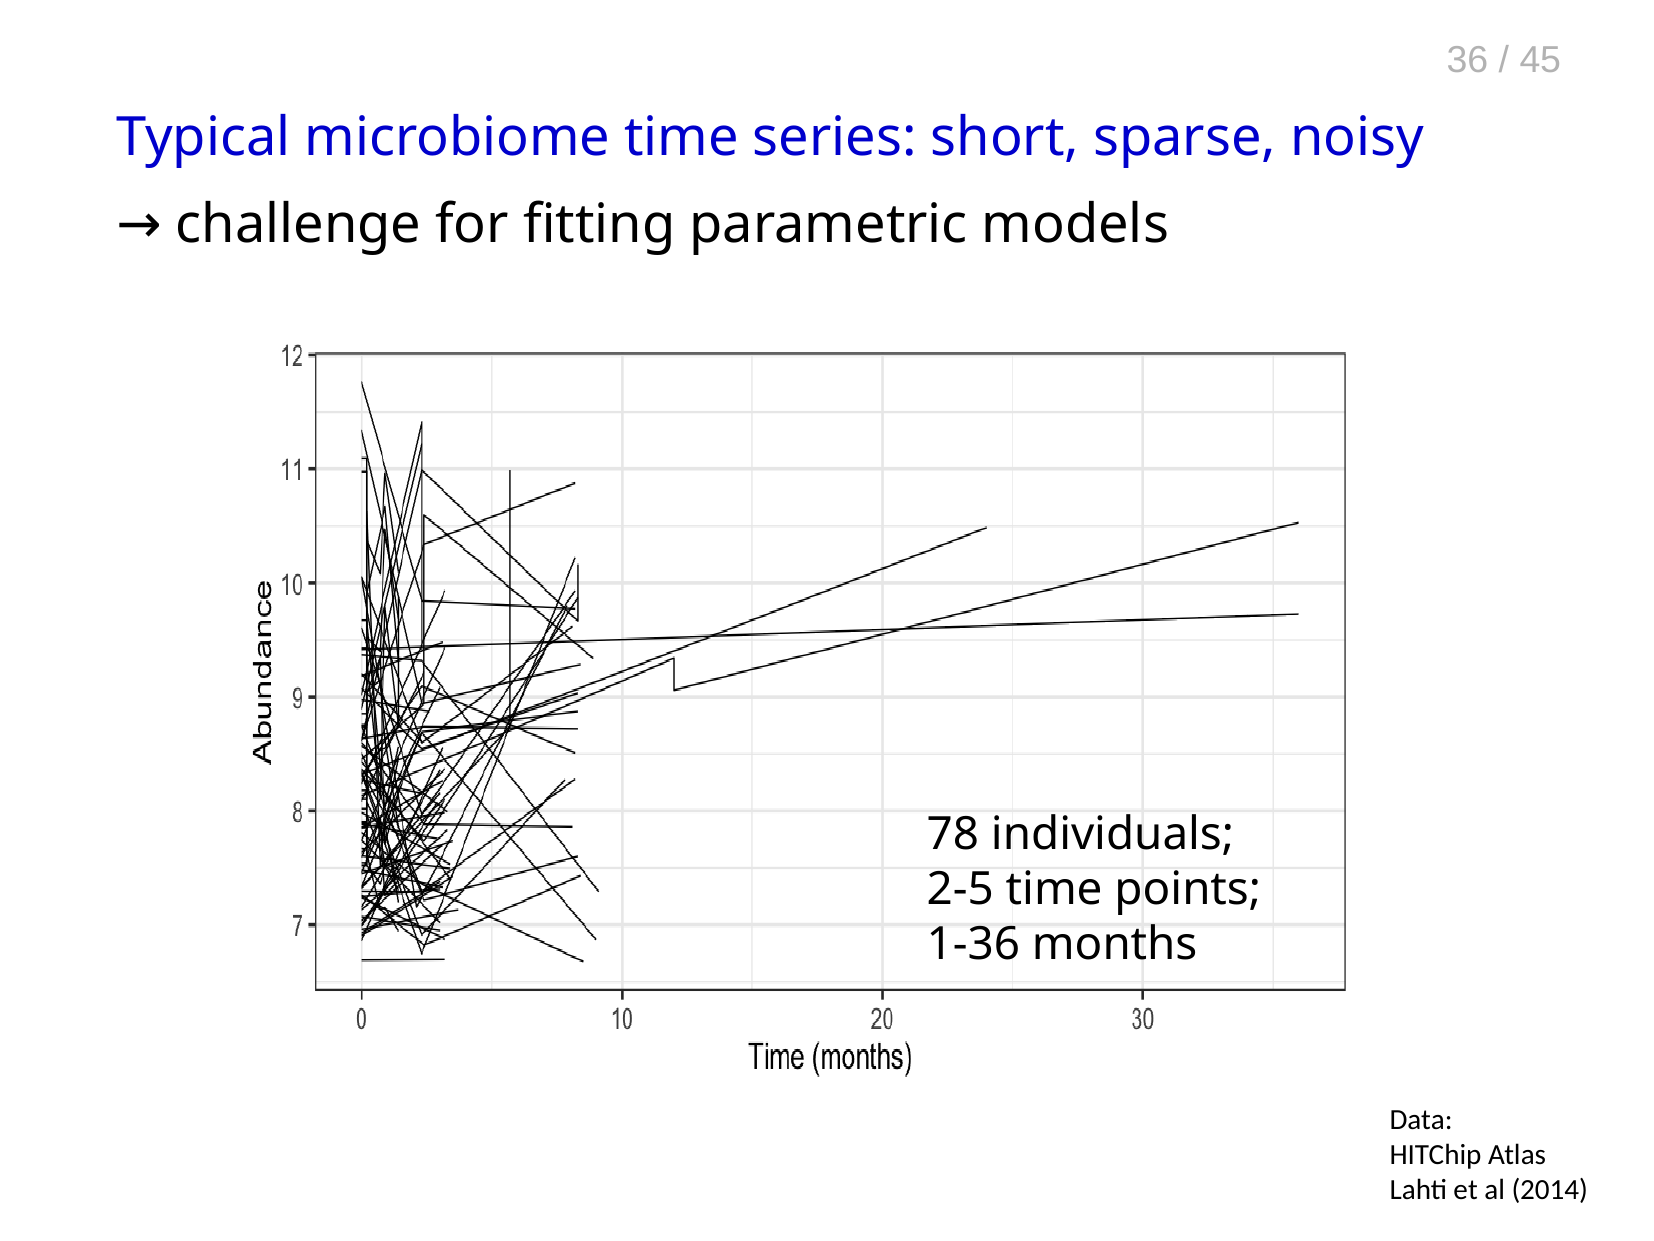

Typical microbiome time series: short, sparse, noisy
→ challenge for fitting parametric models
78 individuals;
2-5 time points;
1-36 months
Data:
HITChip Atlas
Lahti et al (2014)